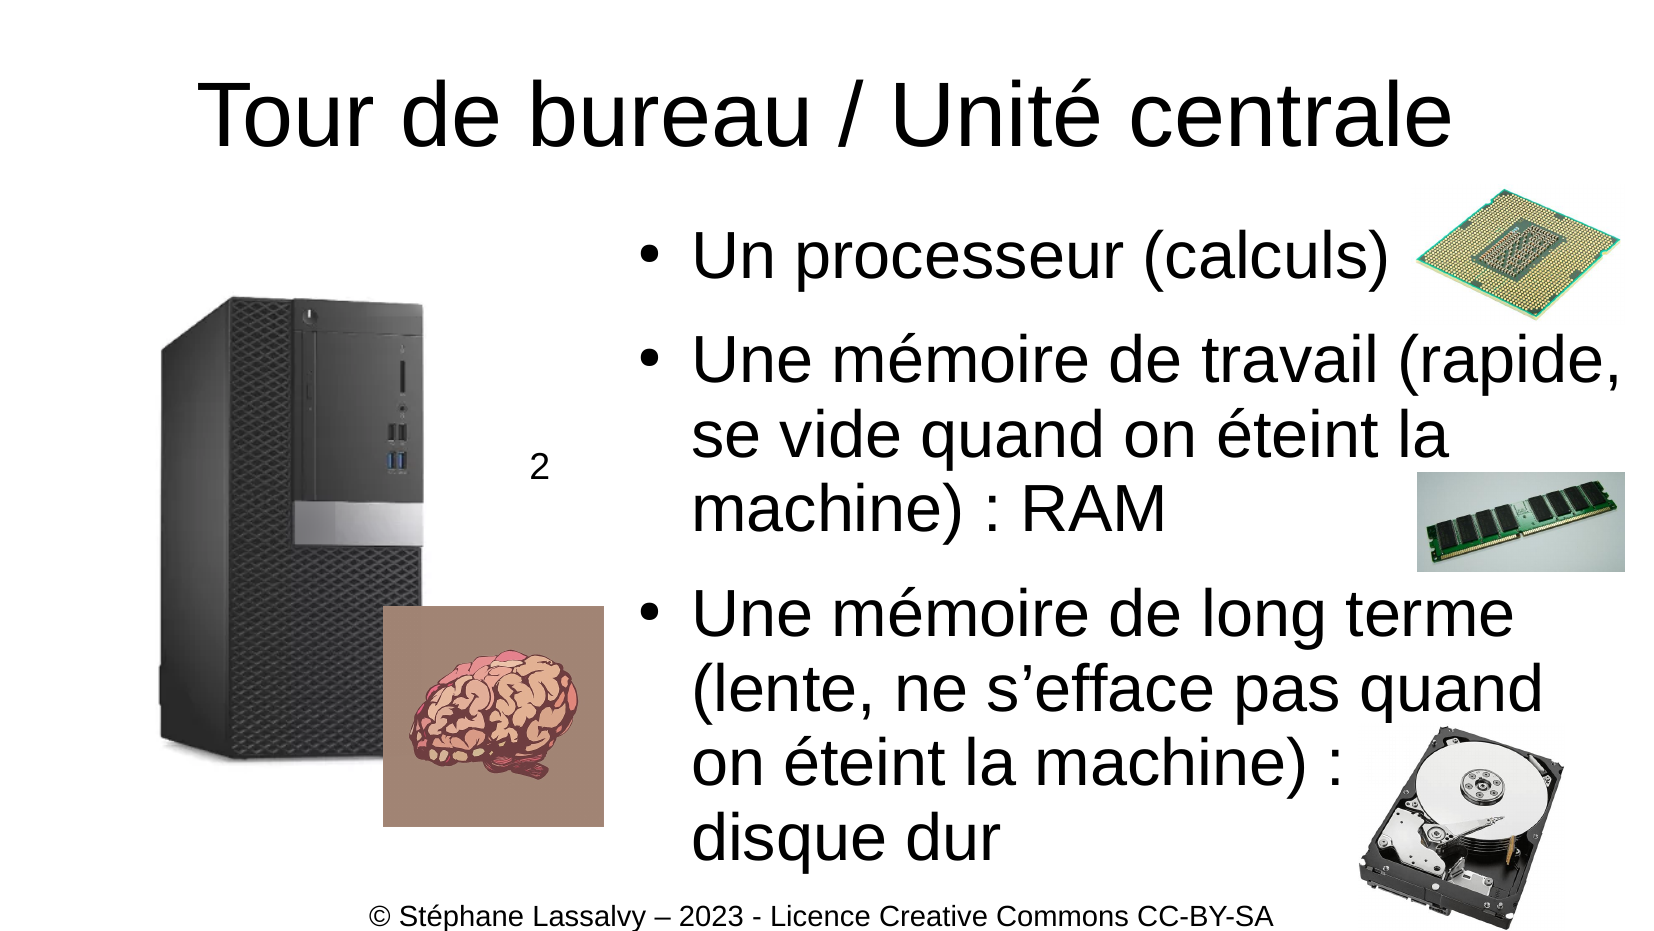

# Tour de bureau / Unité centrale
Un processeur (calculs)
Une mémoire de travail (rapide, se vide quand on éteint la machine) : RAM
Une mémoire de long terme (lente, ne s’efface pas quand on éteint la machine) : disque disque dur
2
2
© Stéphane Lassalvy – 2023 - Licence Creative Commons CC-BY-SA